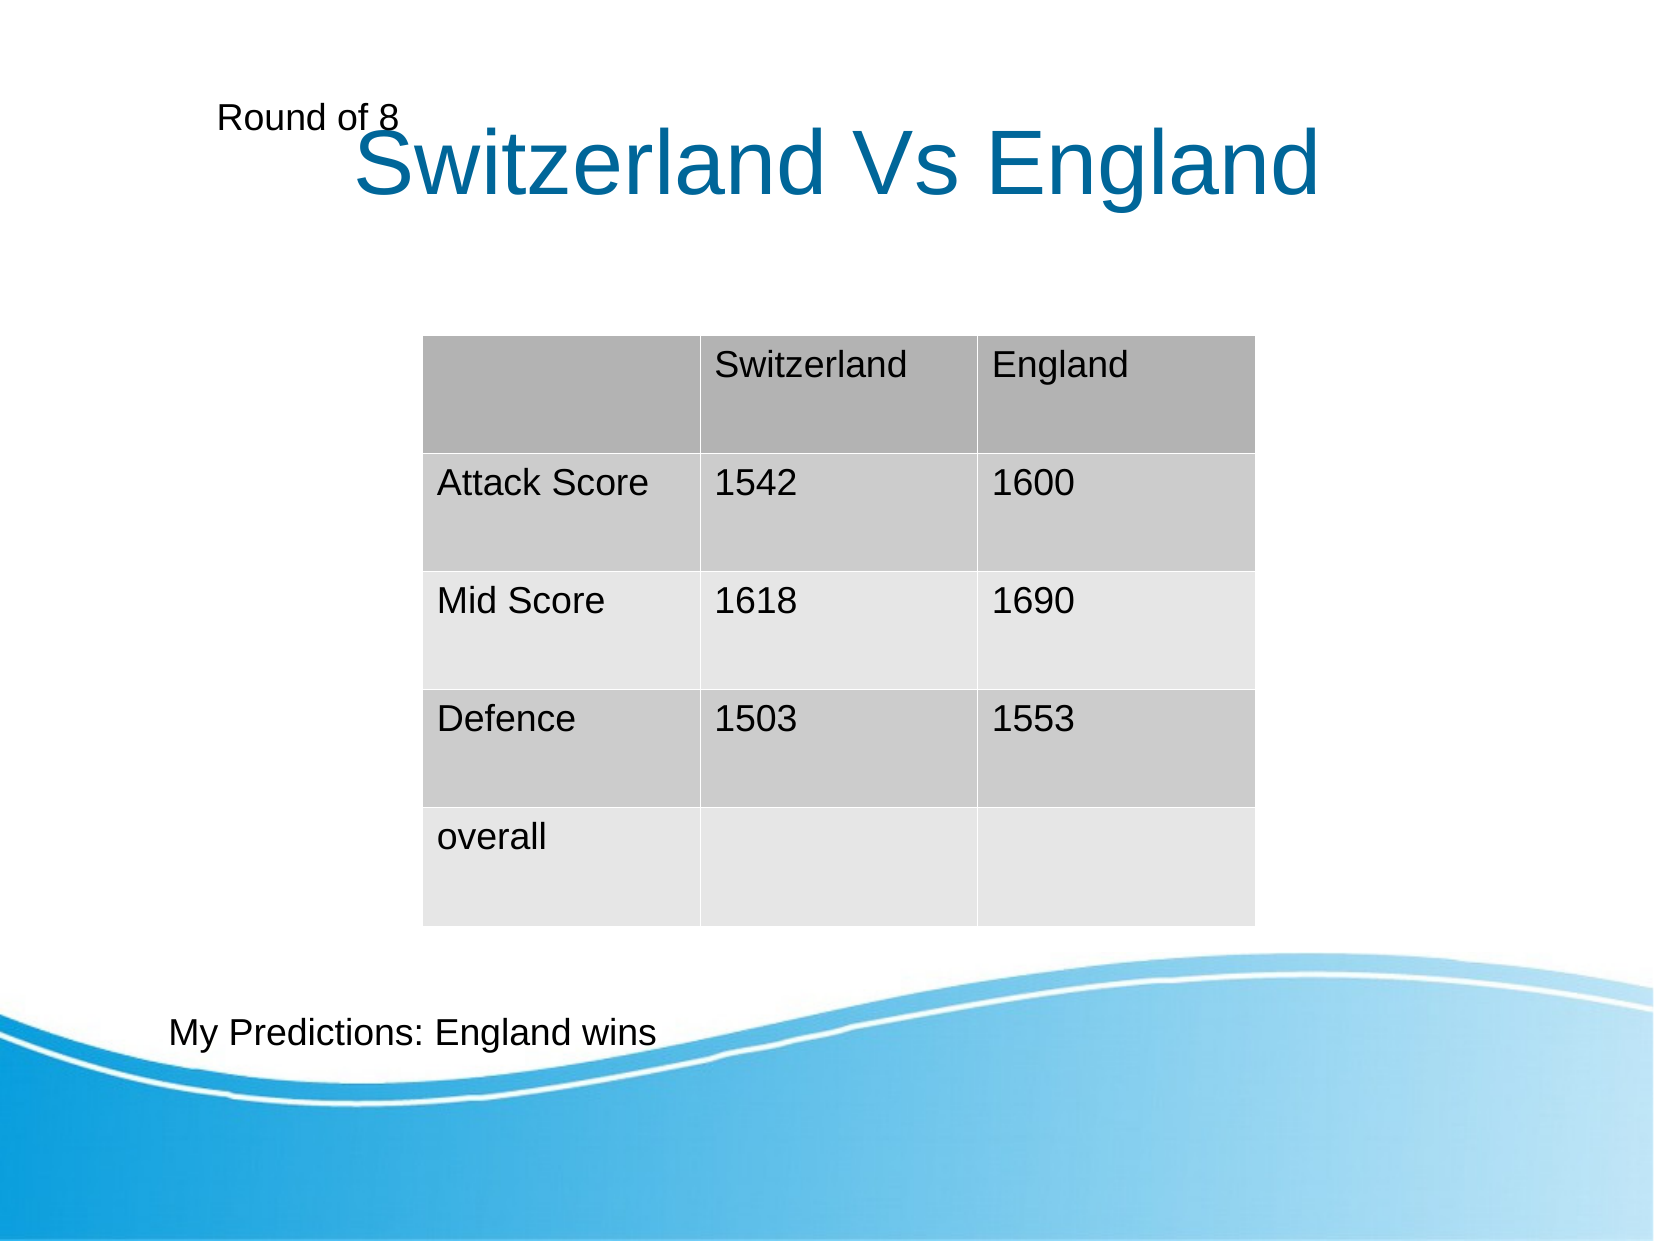

# Switzerland Vs England
Round of 8
| | Switzerland | England |
| --- | --- | --- |
| Attack Score | 1542 | 1600 |
| Mid Score | 1618 | 1690 |
| Defence | 1503 | 1553 |
| overall | | |
My Predictions: England wins